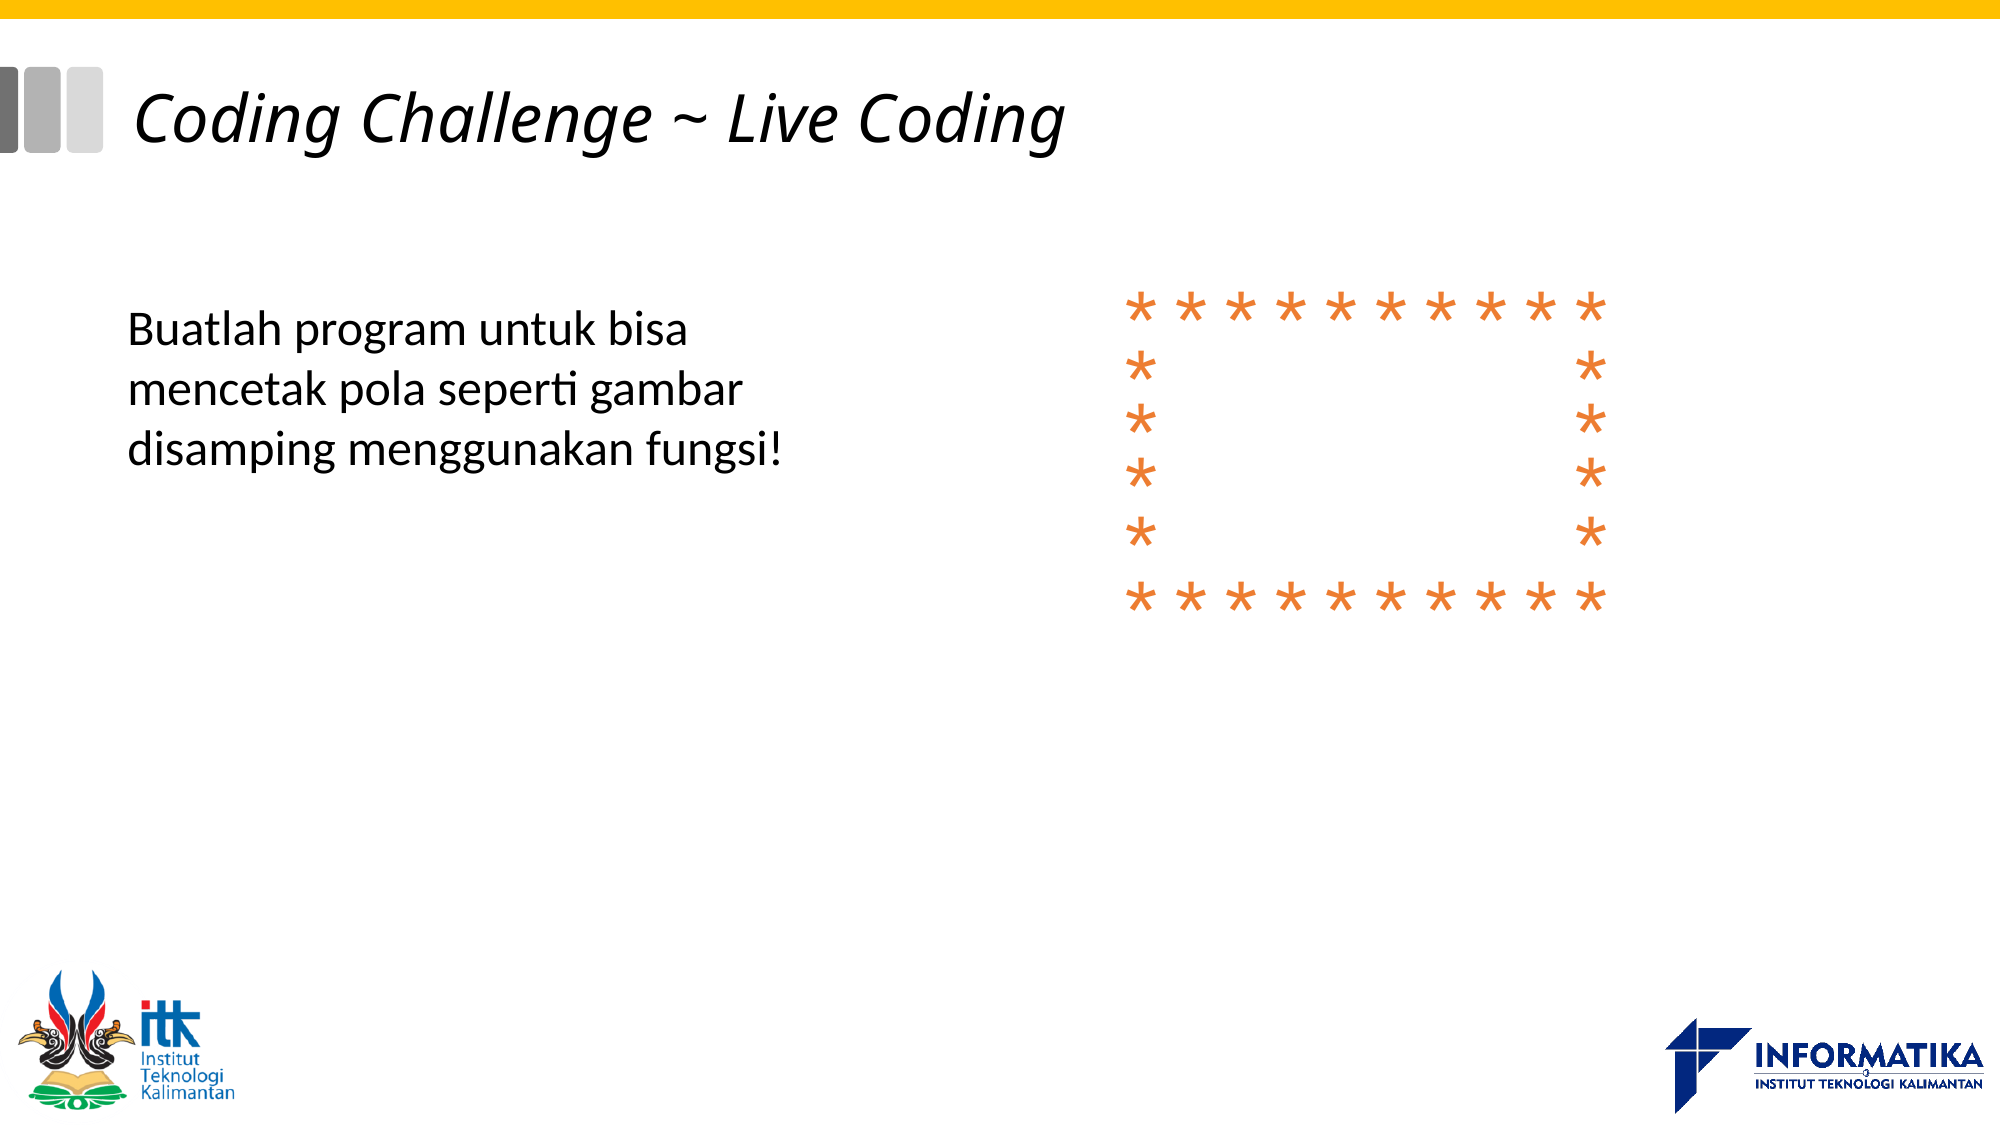

# Coding Challenge ~ Live Coding
**********
Buatlah program untuk bisa mencetak pola seperti gambar disamping menggunakan fungsi!
* *
* *
* *
* *
**********